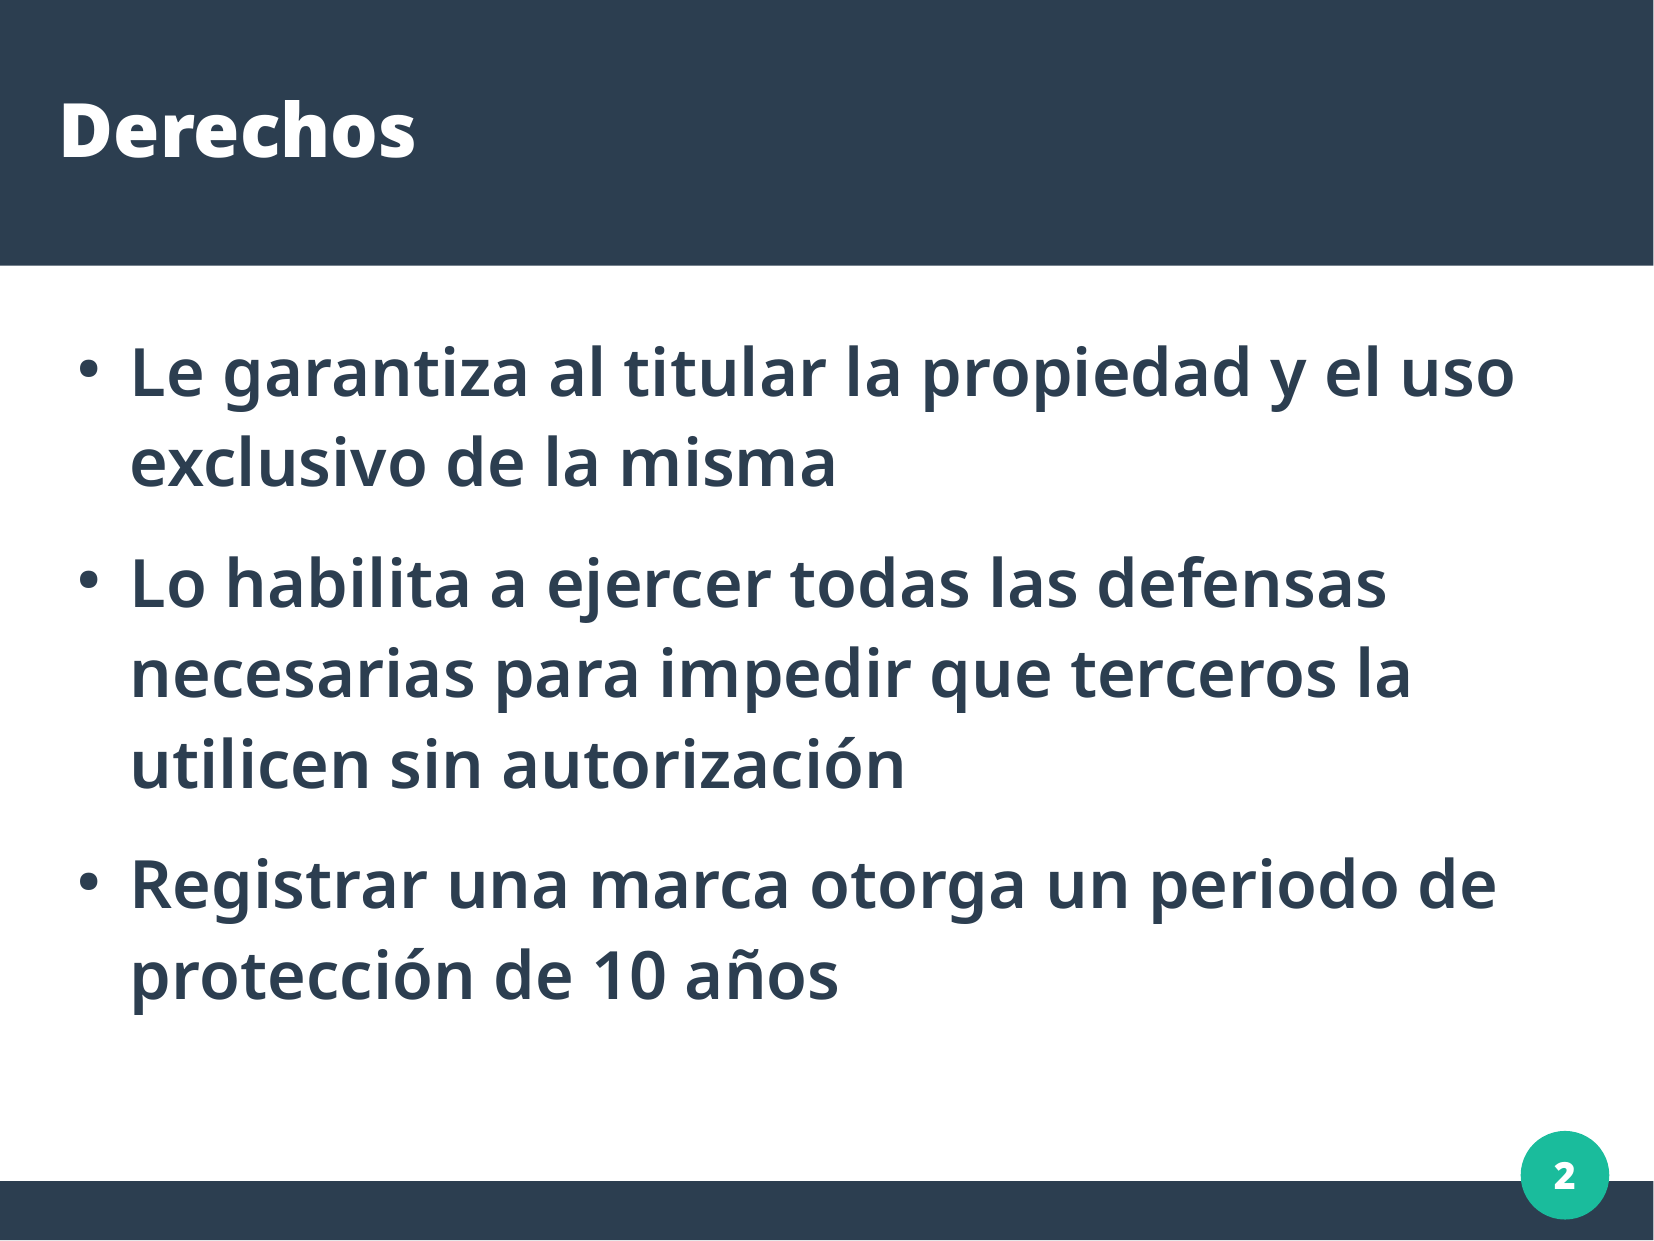

# Derechos
Le garantiza al titular la propiedad y el uso exclusivo de la misma
Lo habilita a ejercer todas las defensas necesarias para impedir que terceros la utilicen sin autorización
Registrar una marca otorga un periodo de protección de 10 años
2